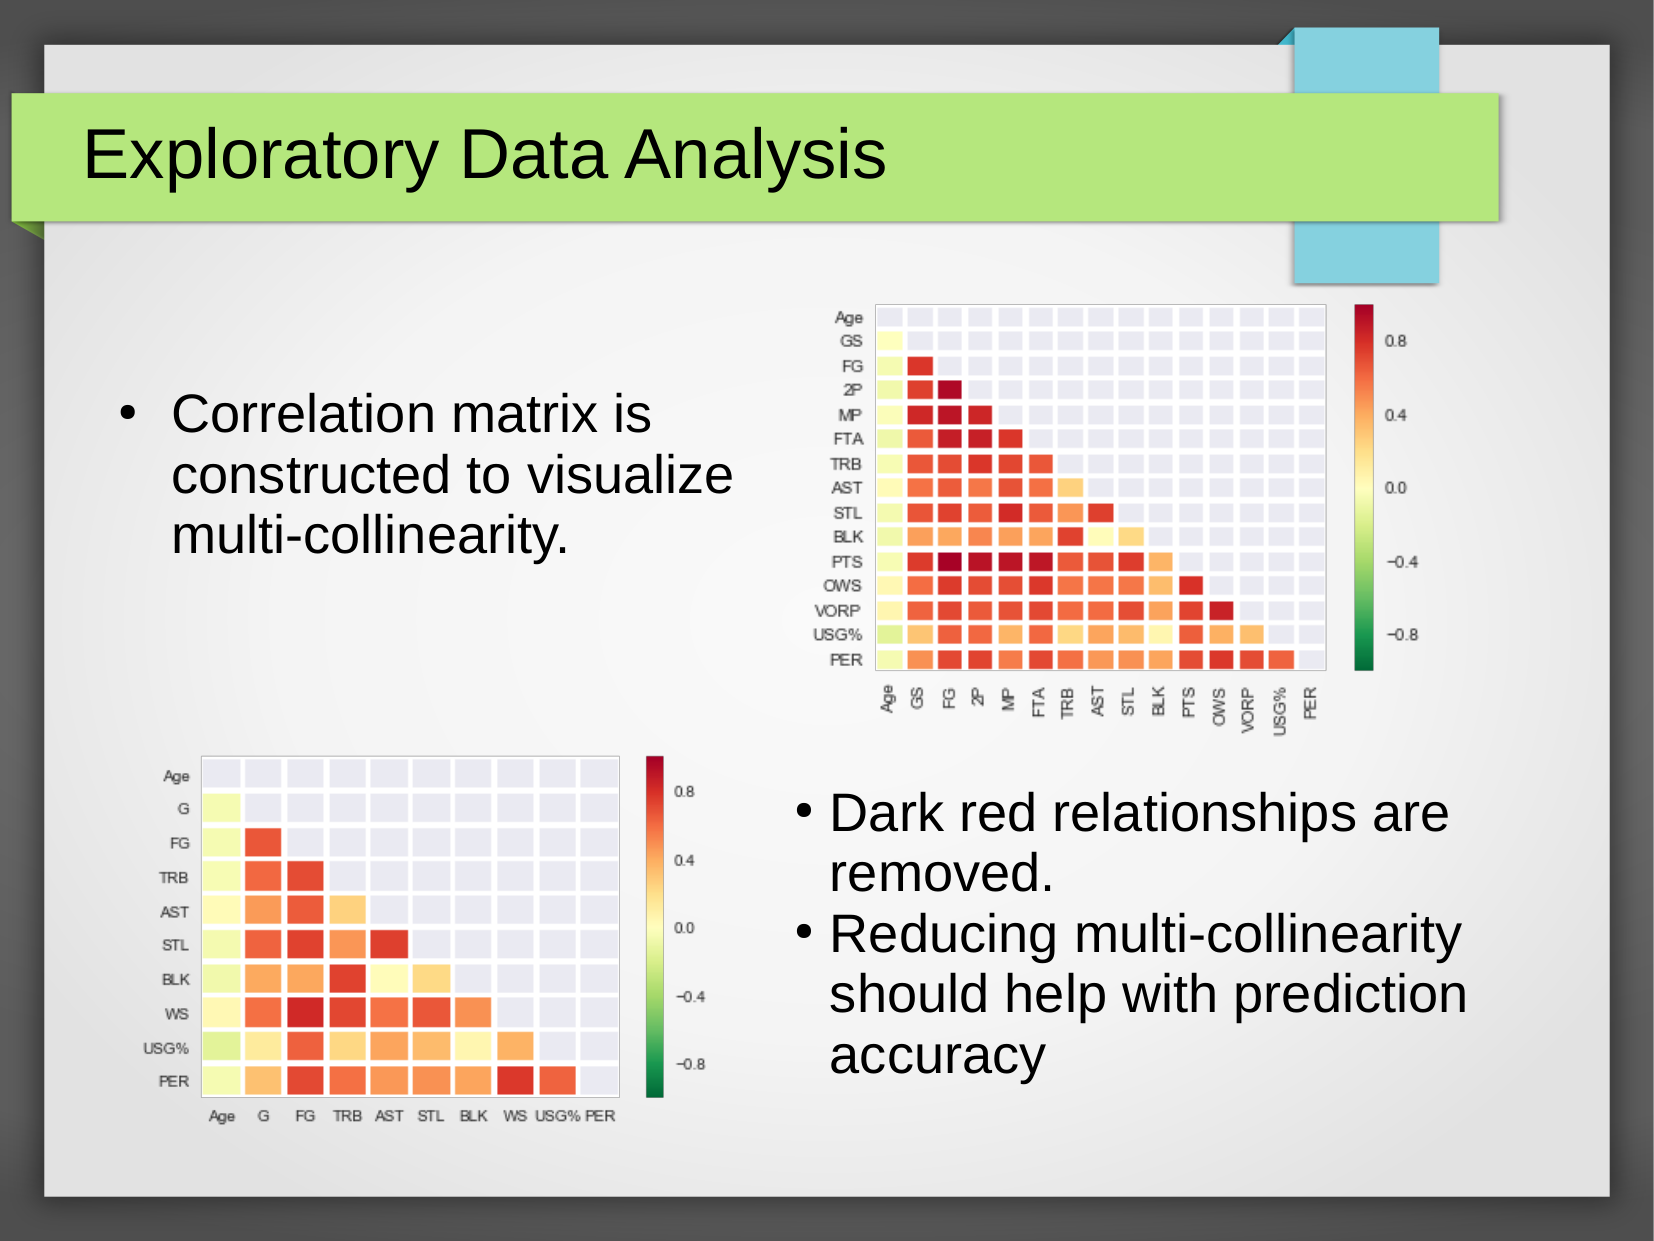

# Exploratory Data Analysis
Correlation matrix is constructed to visualize multi-collinearity.
Dark red relationships are removed.
Reducing multi-collinearity should help with prediction accuracy